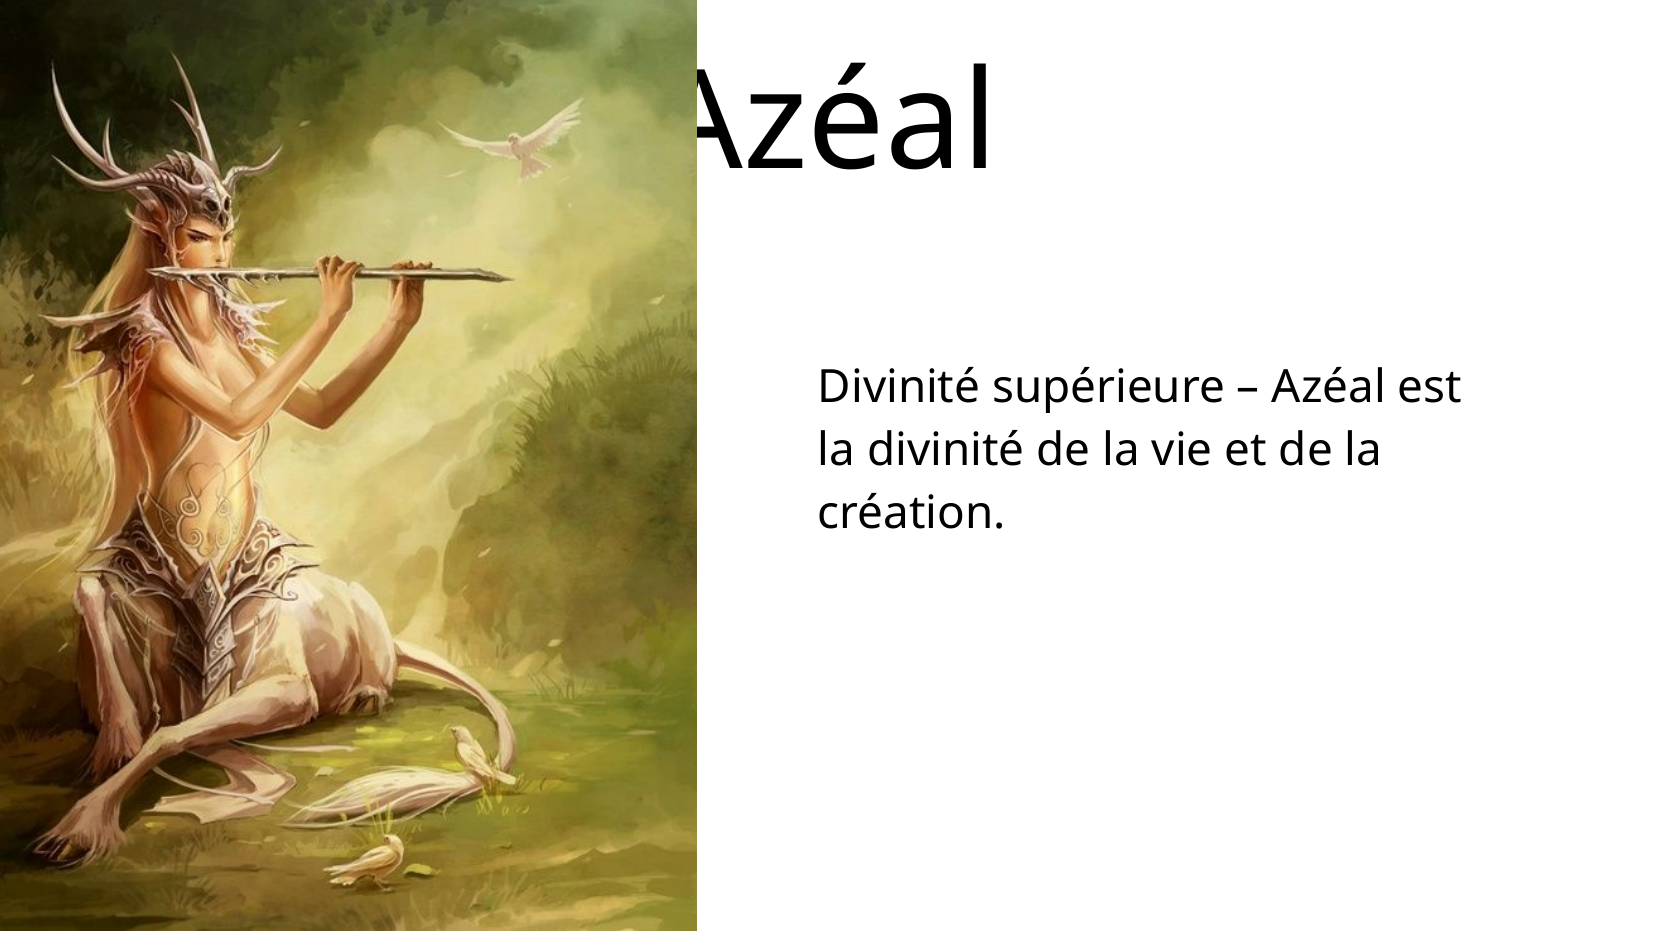

# Azéal
Divinité supérieure – Azéal est la divinité de la vie et de la création.